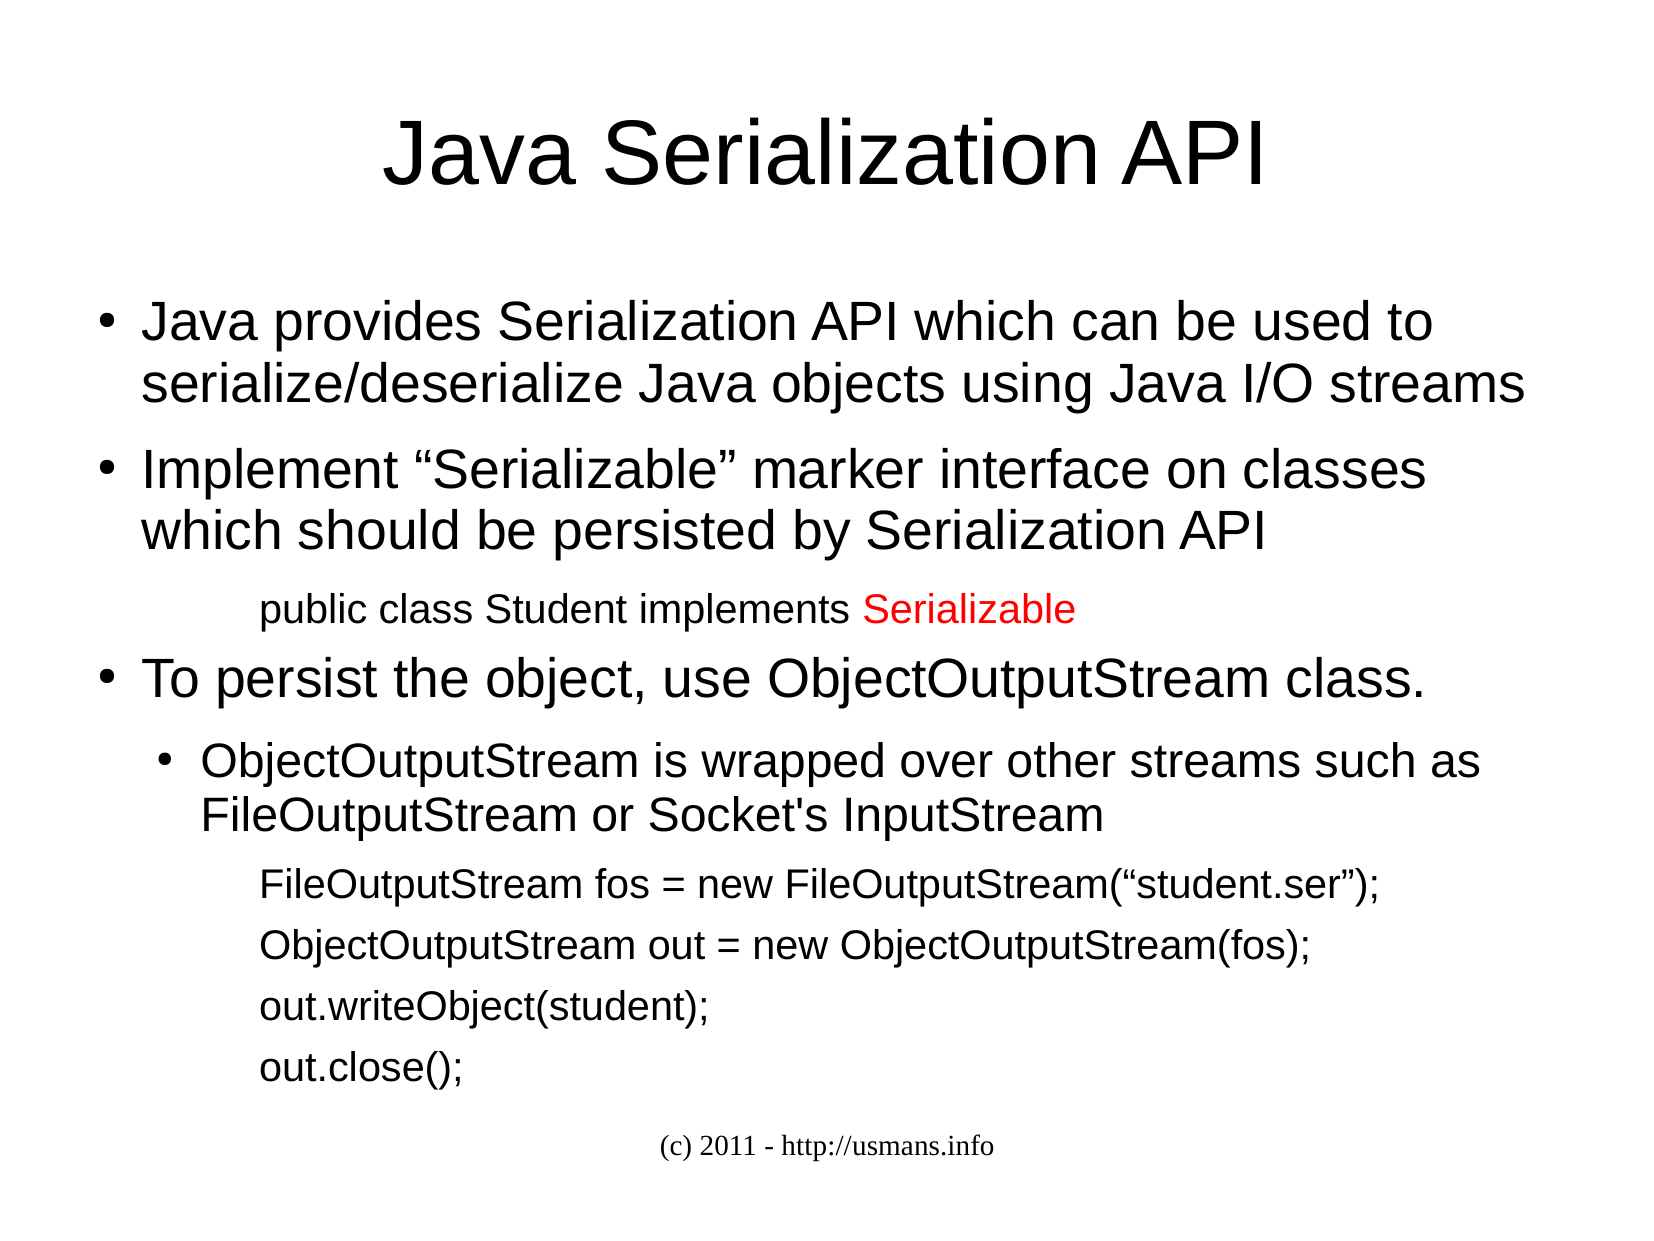

# Java Serialization API
Java provides Serialization API which can be used to serialize/deserialize Java objects using Java I/O streams
Implement “Serializable” marker interface on classes which should be persisted by Serialization API
public class Student implements Serializable
To persist the object, use ObjectOutputStream class.
ObjectOutputStream is wrapped over other streams such as FileOutputStream or Socket's InputStream
FileOutputStream fos = new FileOutputStream(“student.ser”);
ObjectOutputStream out = new ObjectOutputStream(fos);
out.writeObject(student);
out.close();
(c) 2011 - http://usmans.info